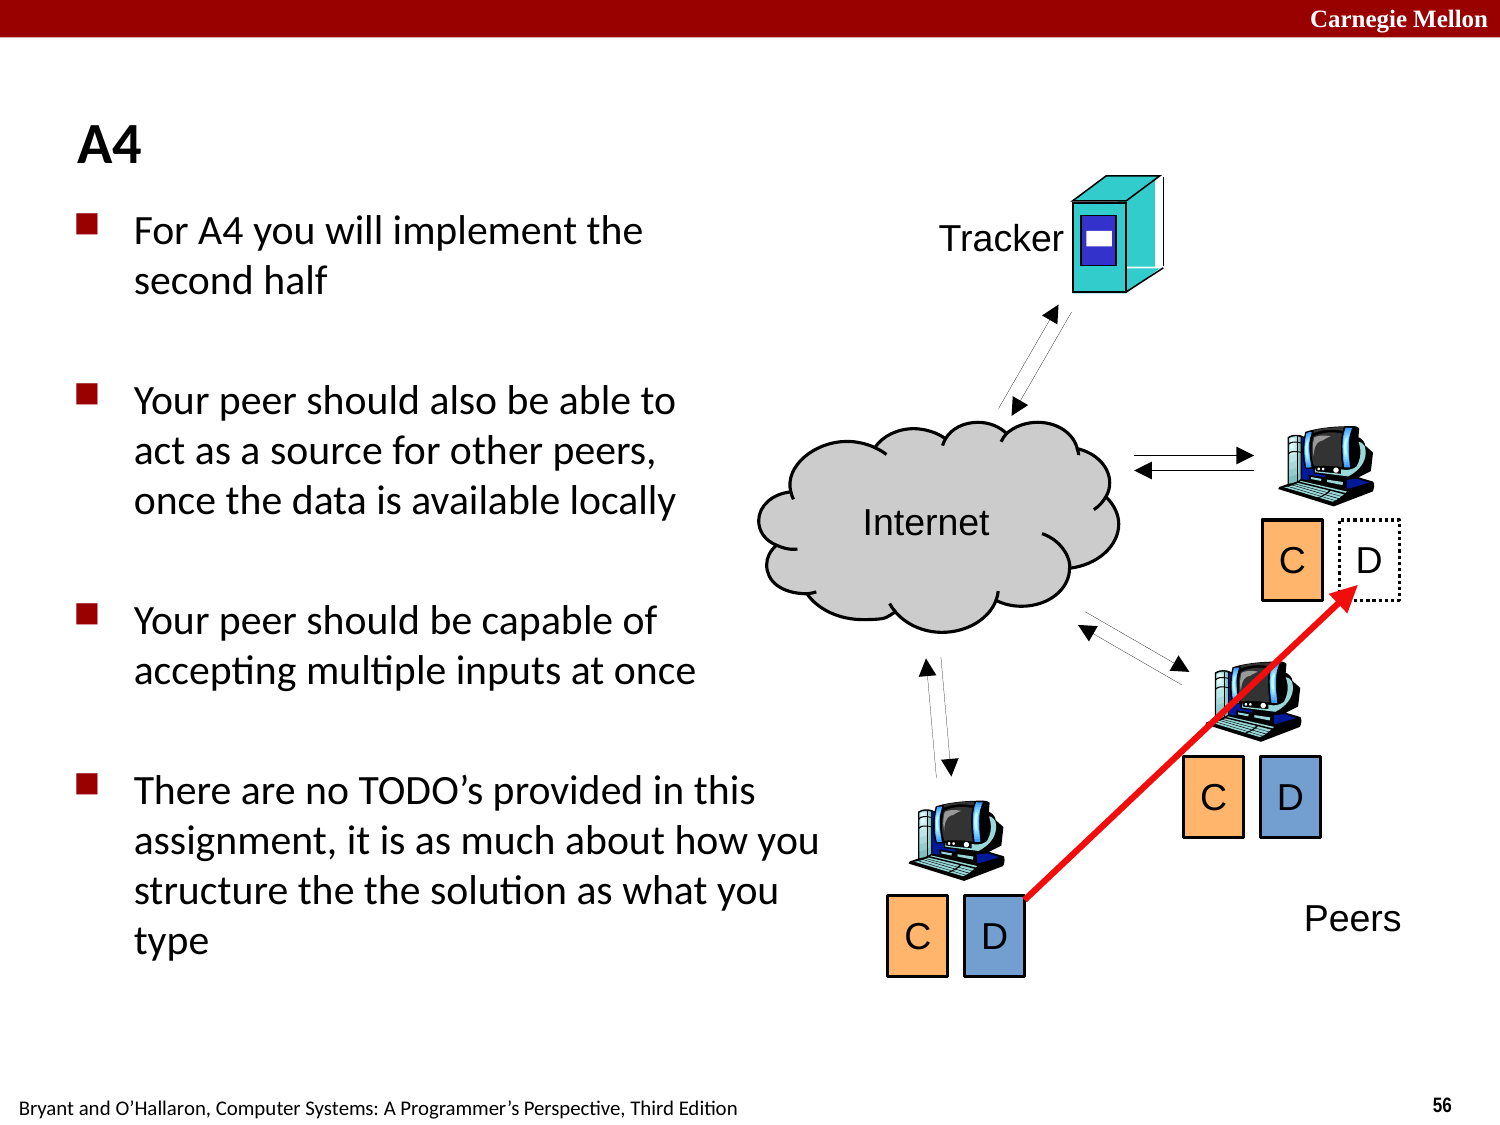

# A4
For A4 you will implement the
second half
Your peer should also be able to
act as a source for other peers,
once the data is available locally
Your peer should be capable of
accepting multiple inputs at once
There are no TODO’s provided in this
assignment, it is as much about how you
structure the the solution as what you
type
Tracker
Internet
D
C
D
D
C
D
D
Peers
C
D